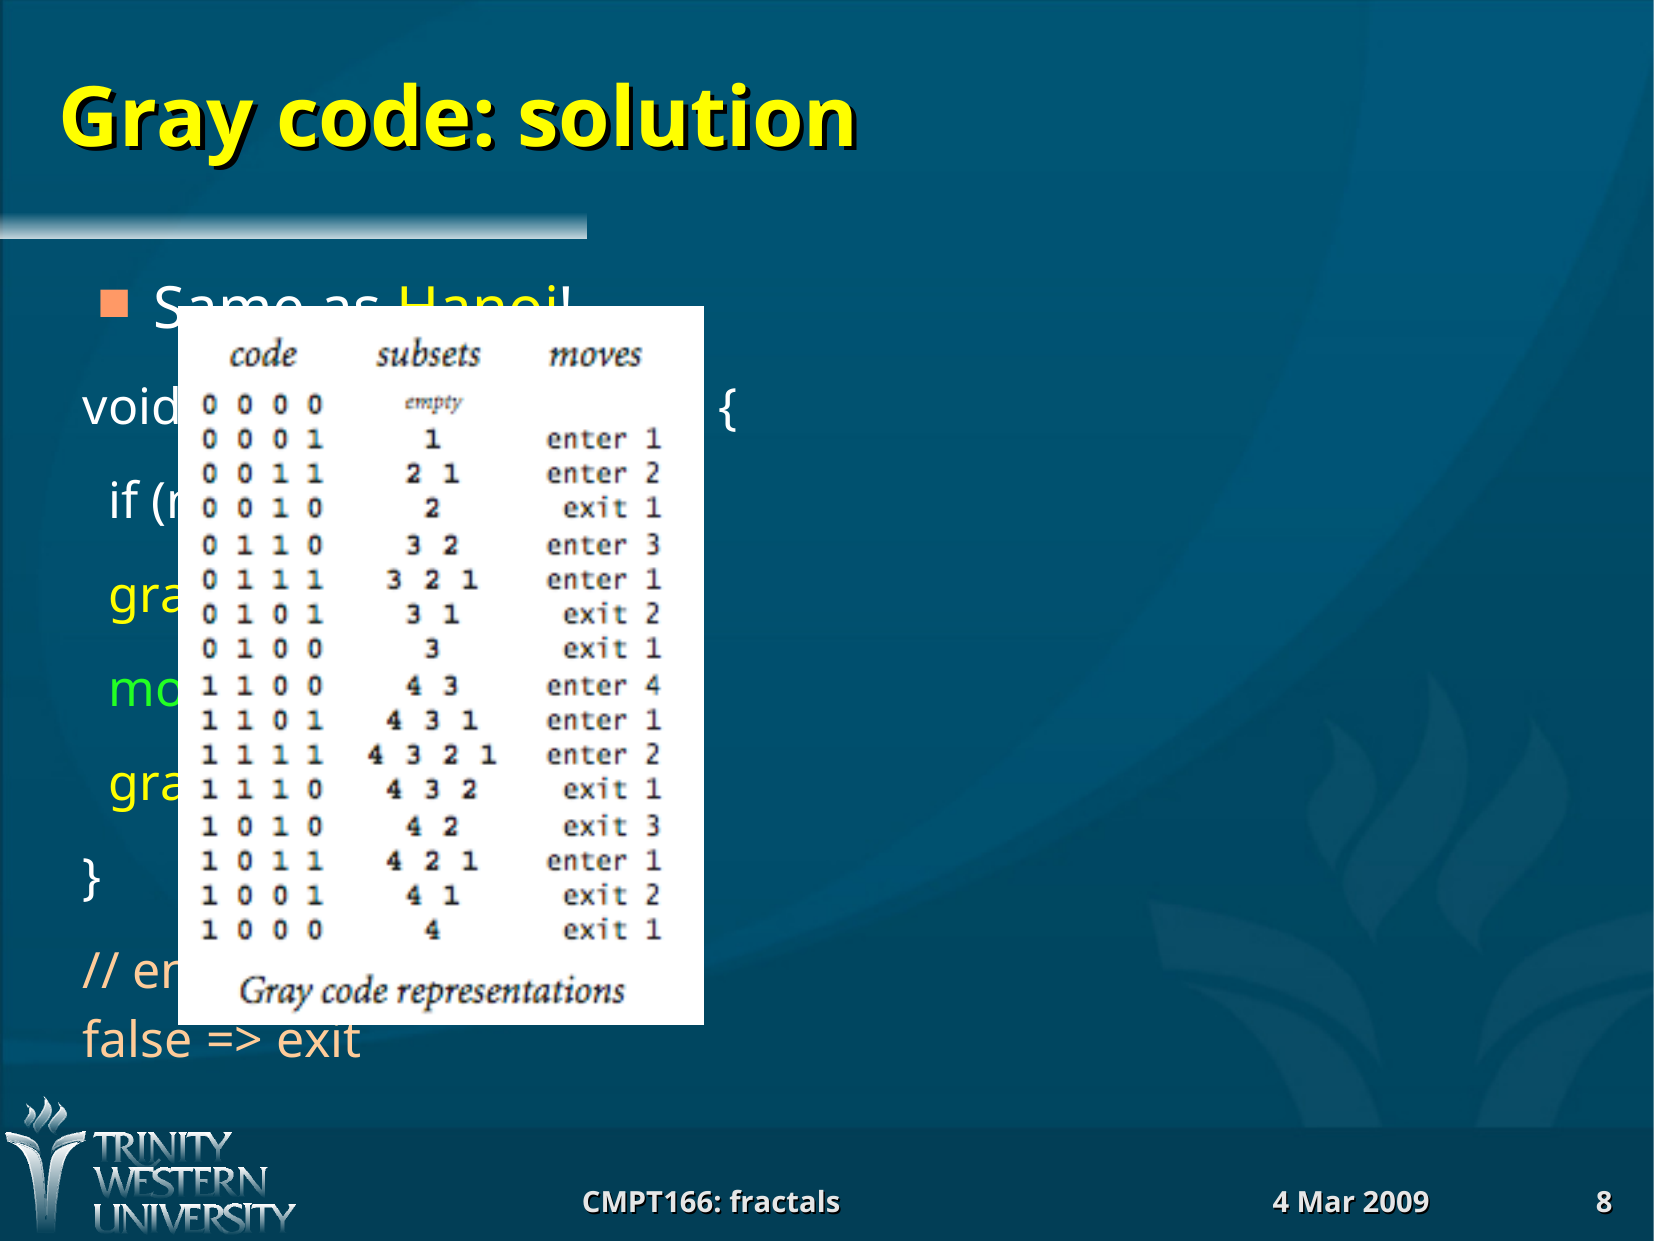

# Gray code: solution
Same as Hanoi!
void gray(int n, bool enter) {
 if (n > 0) return;
 gray(n-1, true);
 move(n, enter);
 gray(n-1, false);
}
// enter: true => enter,
false => exit
CMPT166: fractals
4 Mar 2009
8